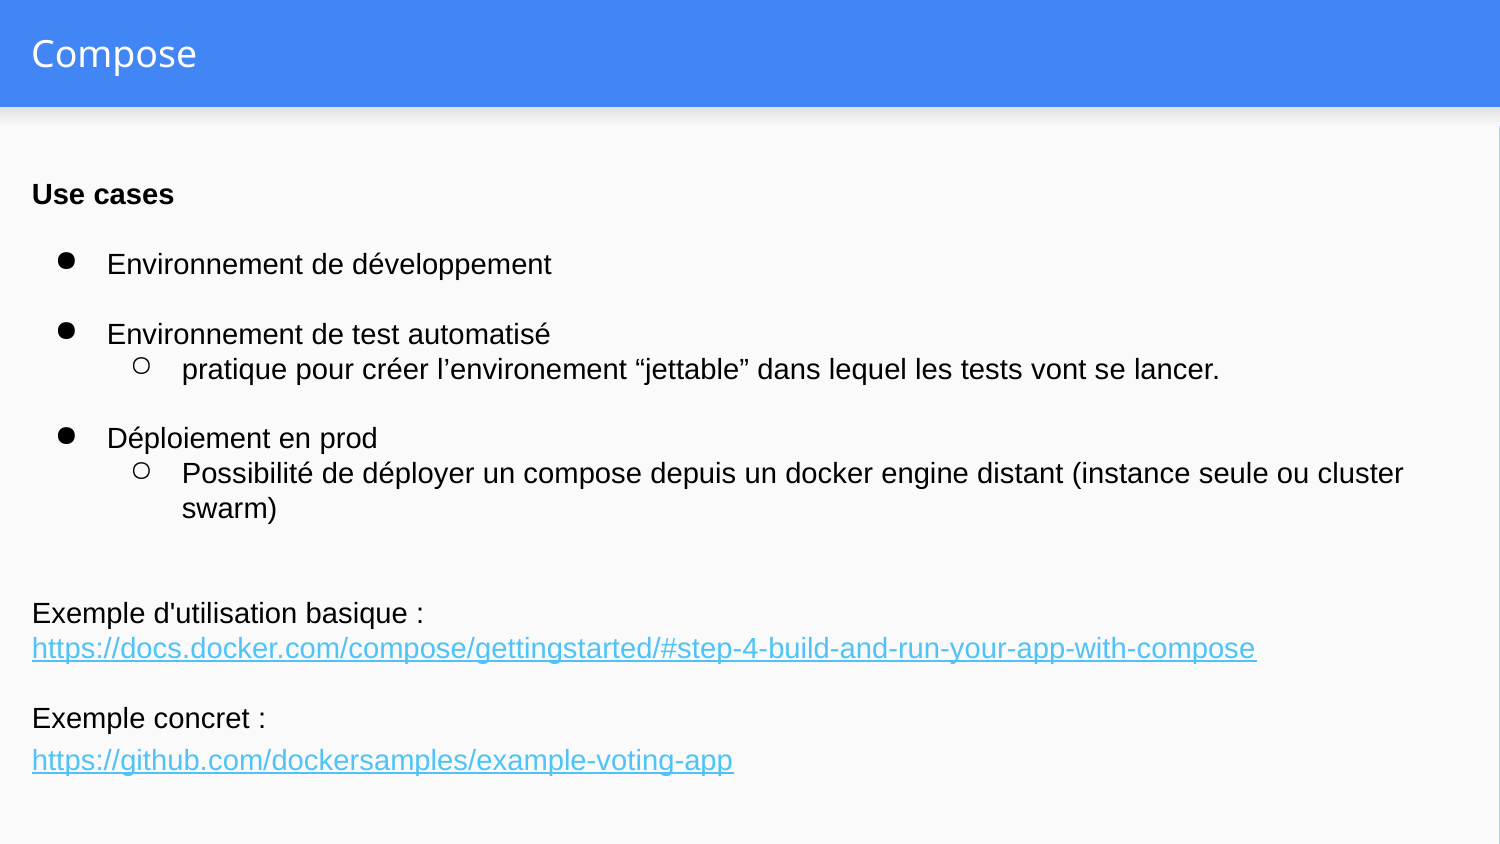

# Compose
Use cases
Environnement de développement
Environnement de test automatisé
pratique pour créer l’environement “jettable” dans lequel les tests vont se lancer.
Déploiement en prod
Possibilité de déployer un compose depuis un docker engine distant (instance seule ou cluster swarm)
Exemple d'utilisation basique :
https://docs.docker.com/compose/gettingstarted/#step-4-build-and-run-your-app-with-compose
Exemple concret :
https://github.com/dockersamples/example-voting-app